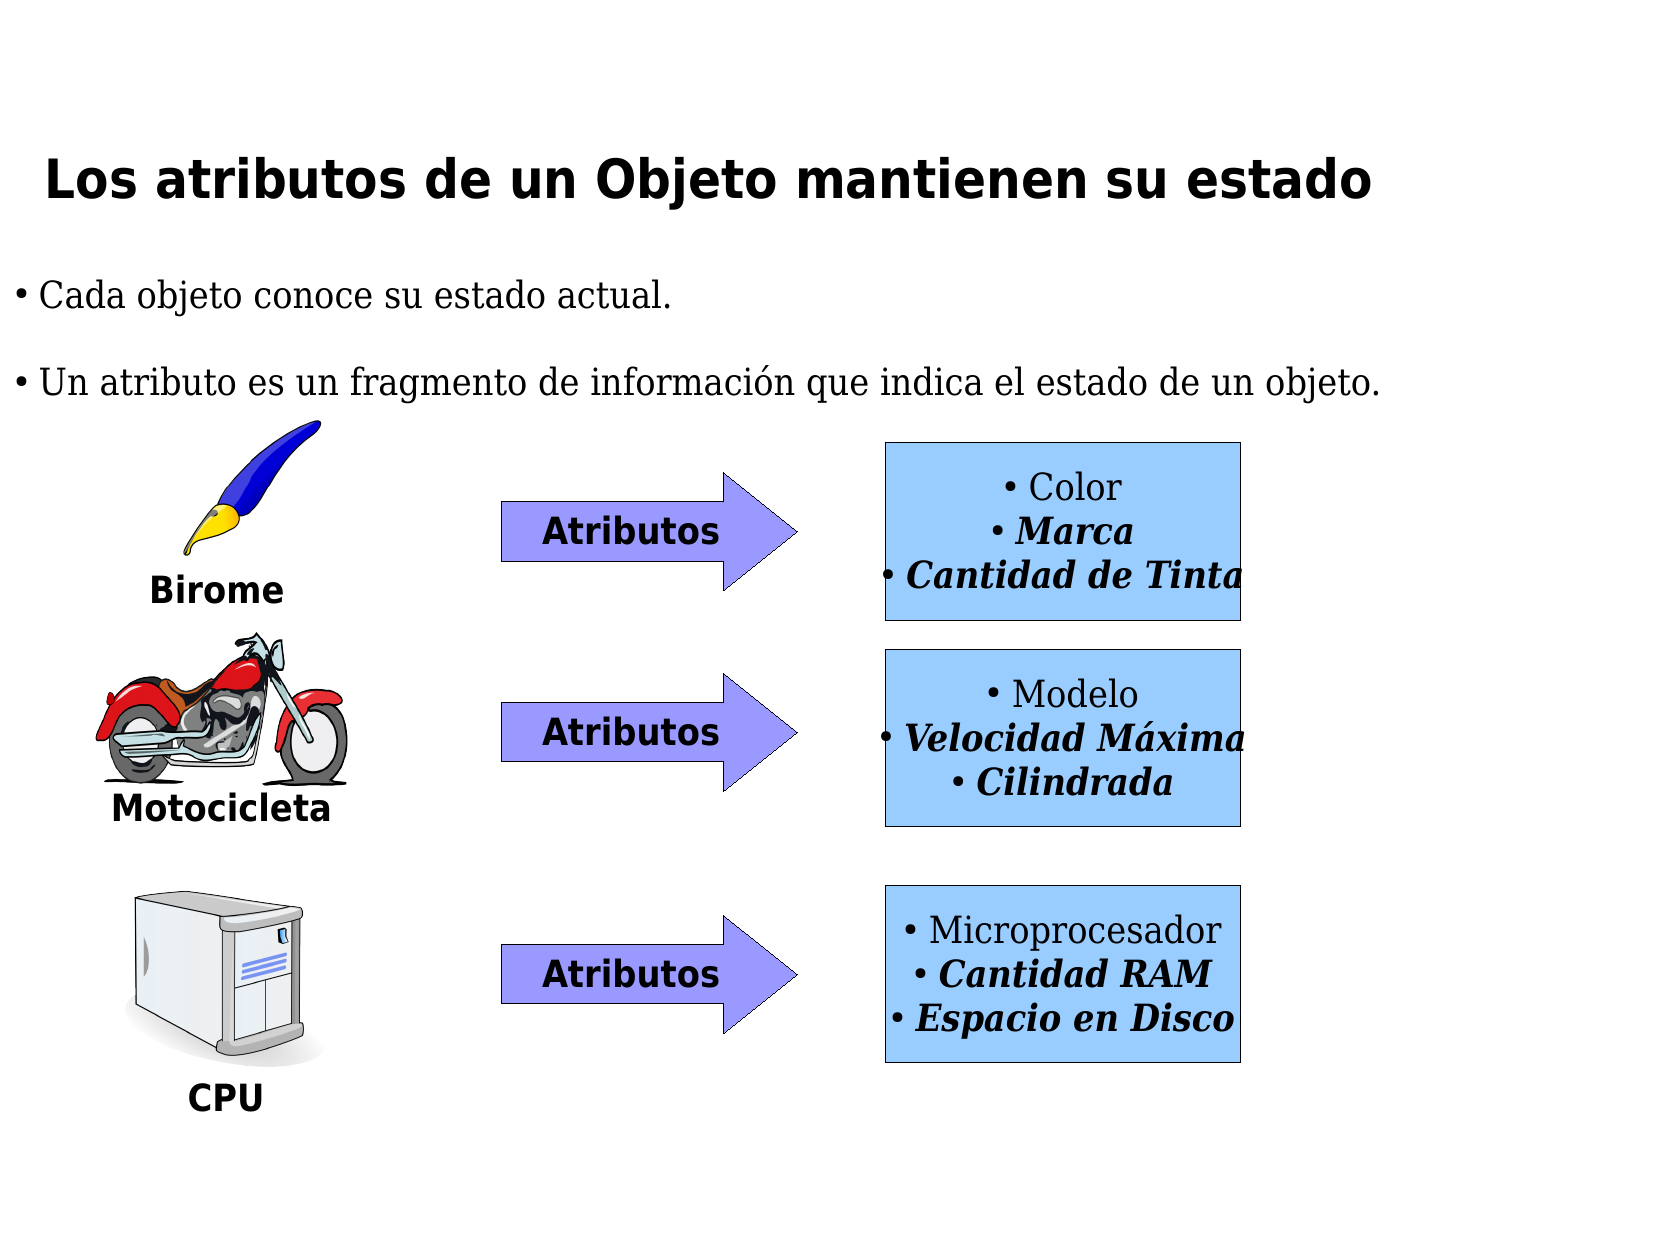

Los atributos de un Objeto mantienen su estado
 Cada objeto conoce su estado actual.
 Un atributo es un fragmento de información que indica el estado de un objeto.
 Color
 Marca
 Cantidad de Tinta
Atributos
Birome
 Modelo
 Velocidad Máxima
 Cilindrada
Atributos
Motocicleta
 Microprocesador
 Cantidad RAM
 Espacio en Disco
Atributos
CPU